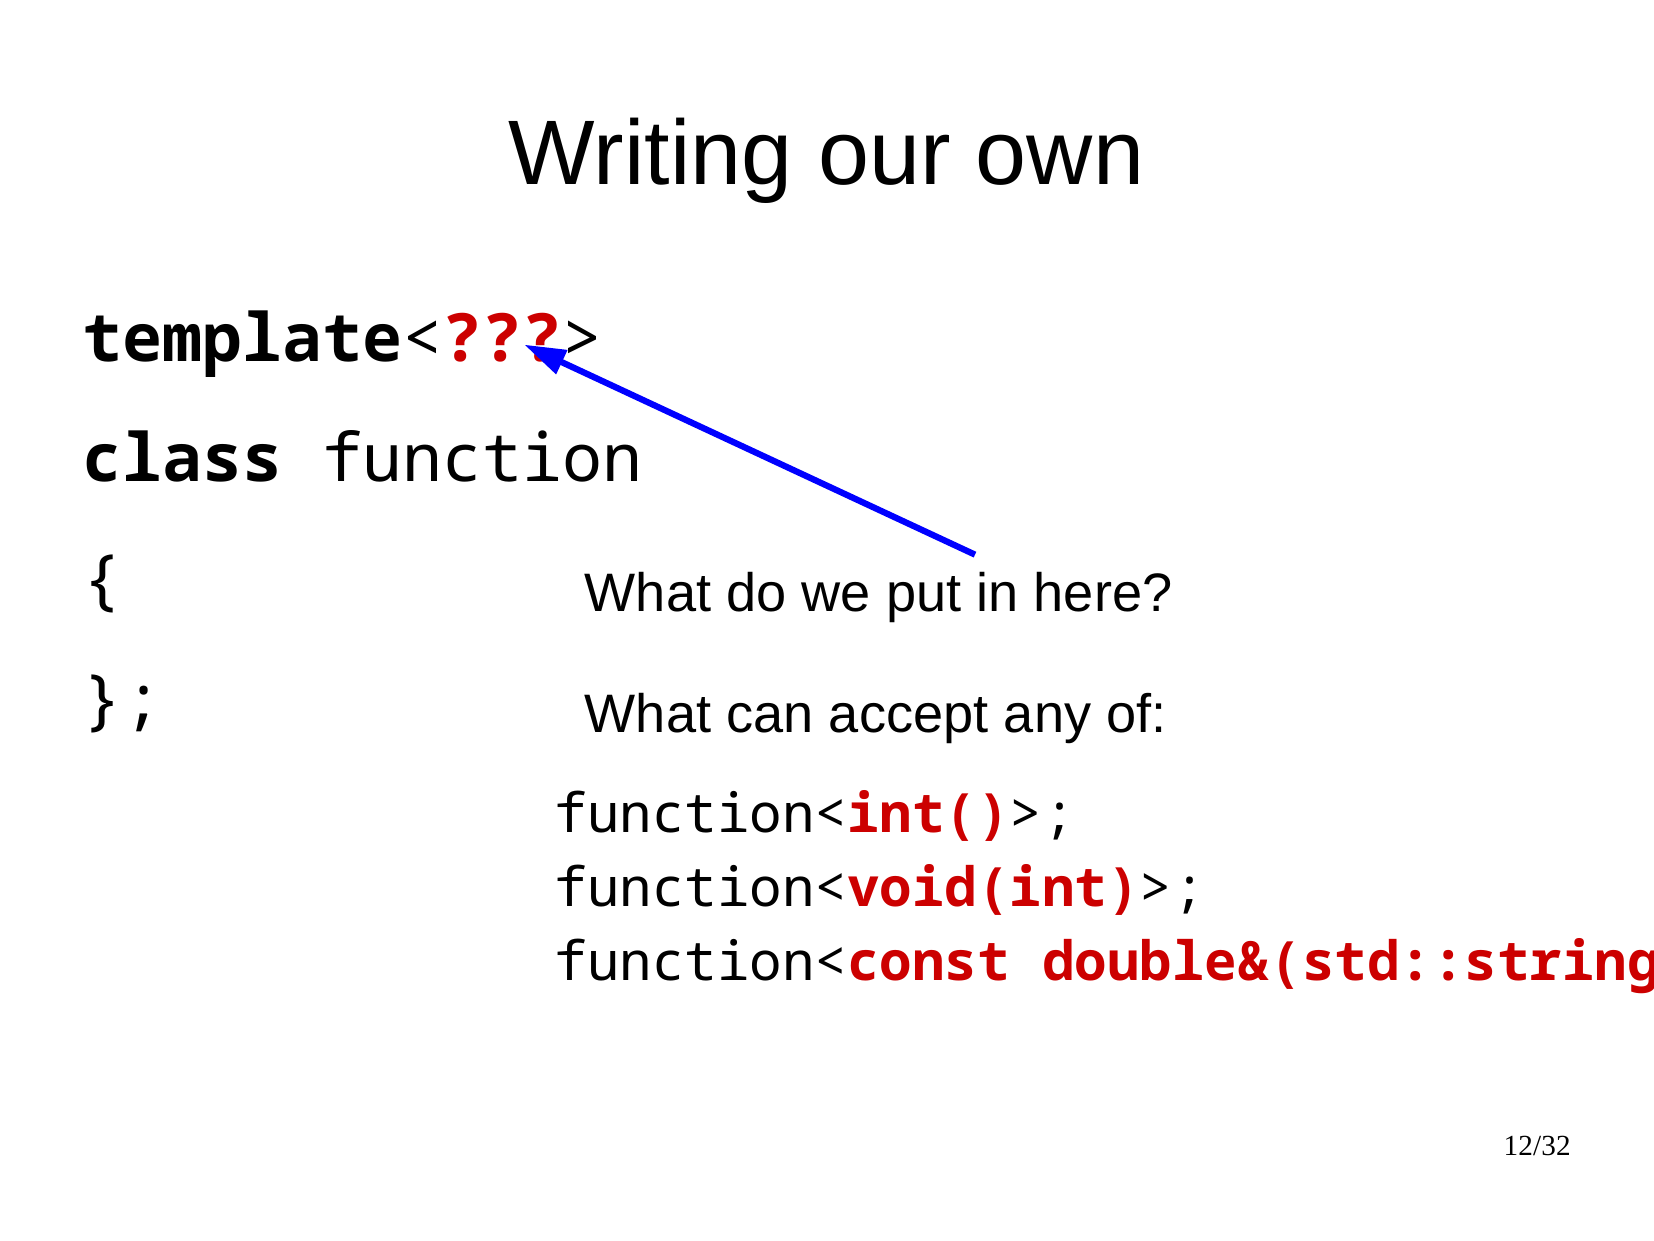

# Writing our own
template<???>
class function
{
};
What do we put in here?
What can accept any of:
function<int()>;
function<void(int)>;
function<const double&(std::string*)>;
12